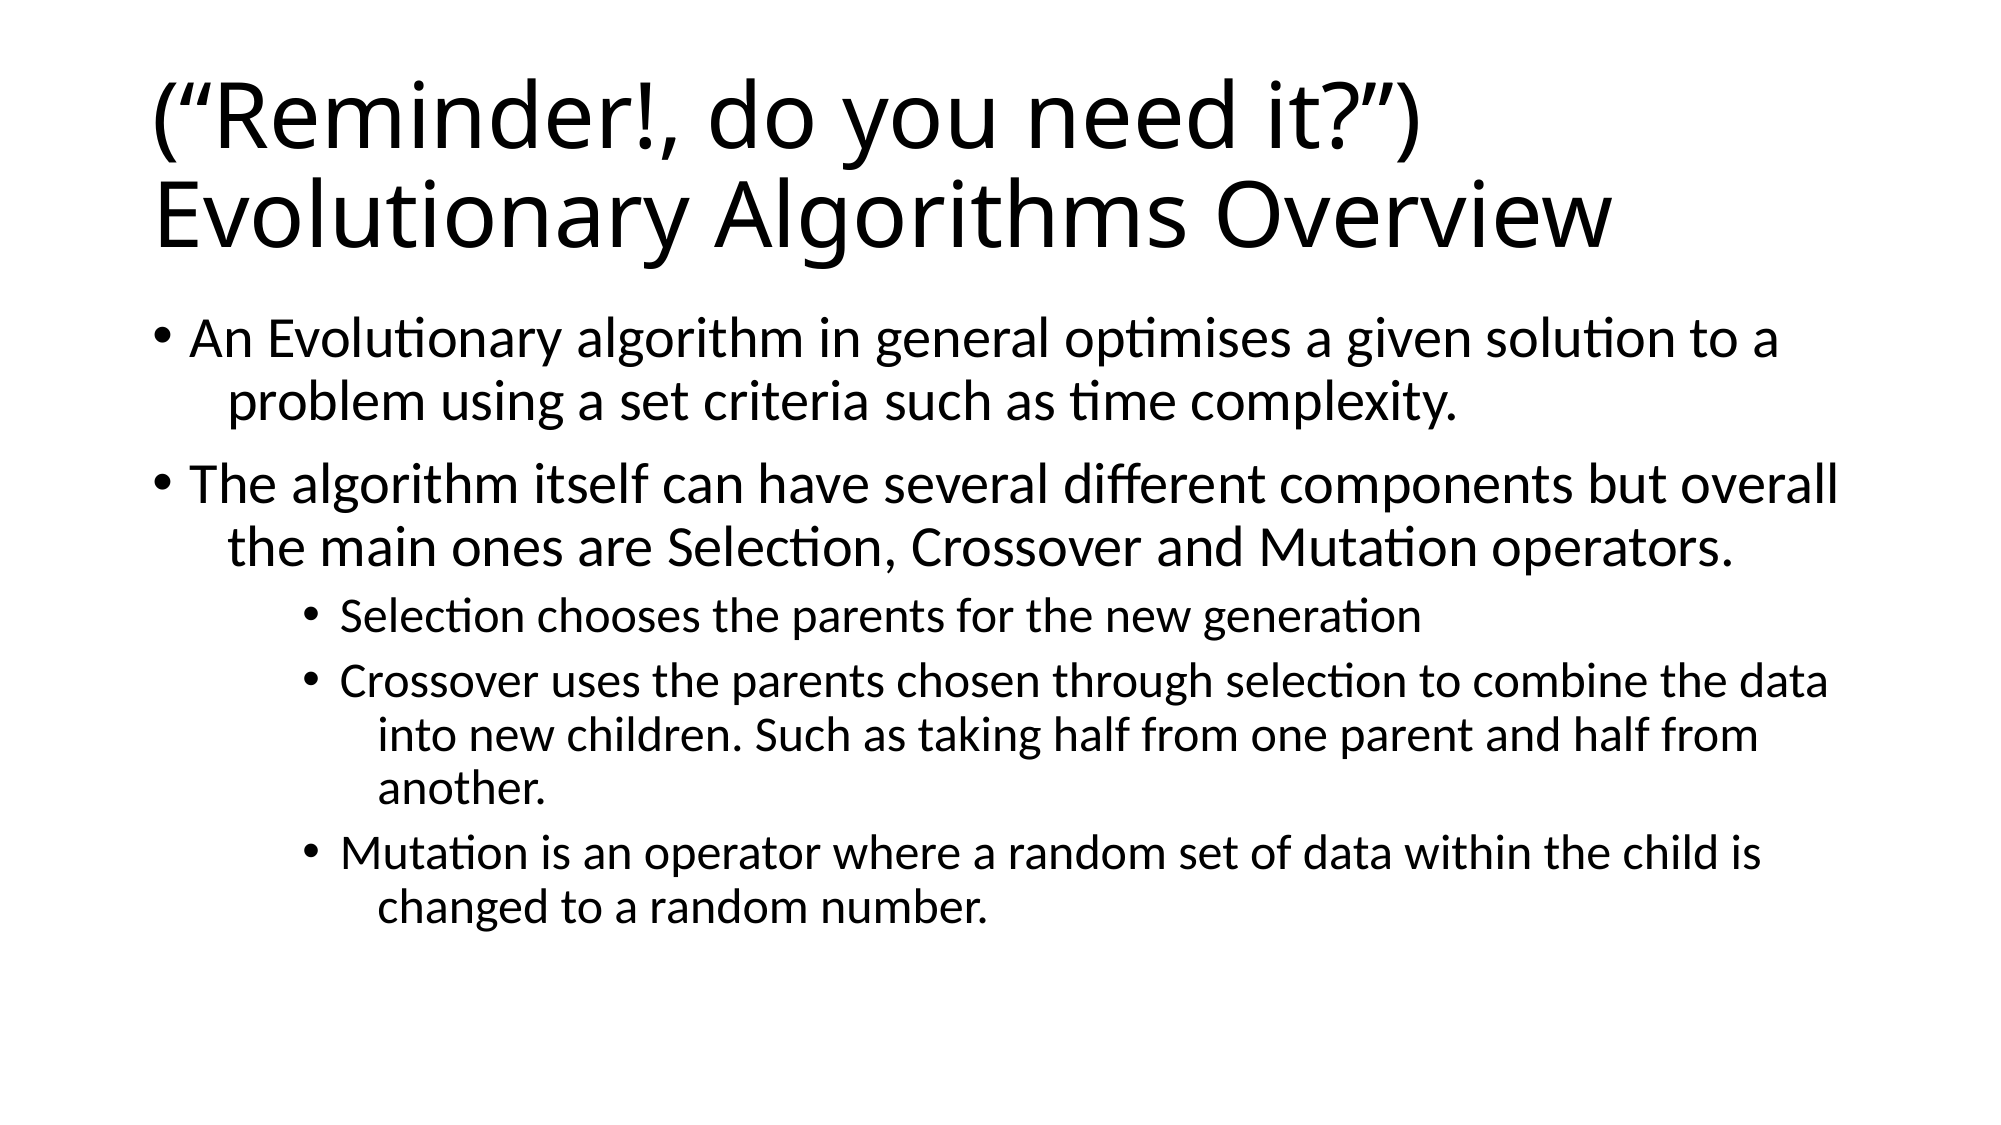

# (“Reminder!, do you need it?”) Evolutionary Algorithms Overview
An Evolutionary algorithm in general optimises a given solution to a problem using a set criteria such as time complexity.
The algorithm itself can have several different components but overall the main ones are Selection, Crossover and Mutation operators.
Selection chooses the parents for the new generation
Crossover uses the parents chosen through selection to combine the data into new children. Such as taking half from one parent and half from another.
Mutation is an operator where a random set of data within the child is changed to a random number.